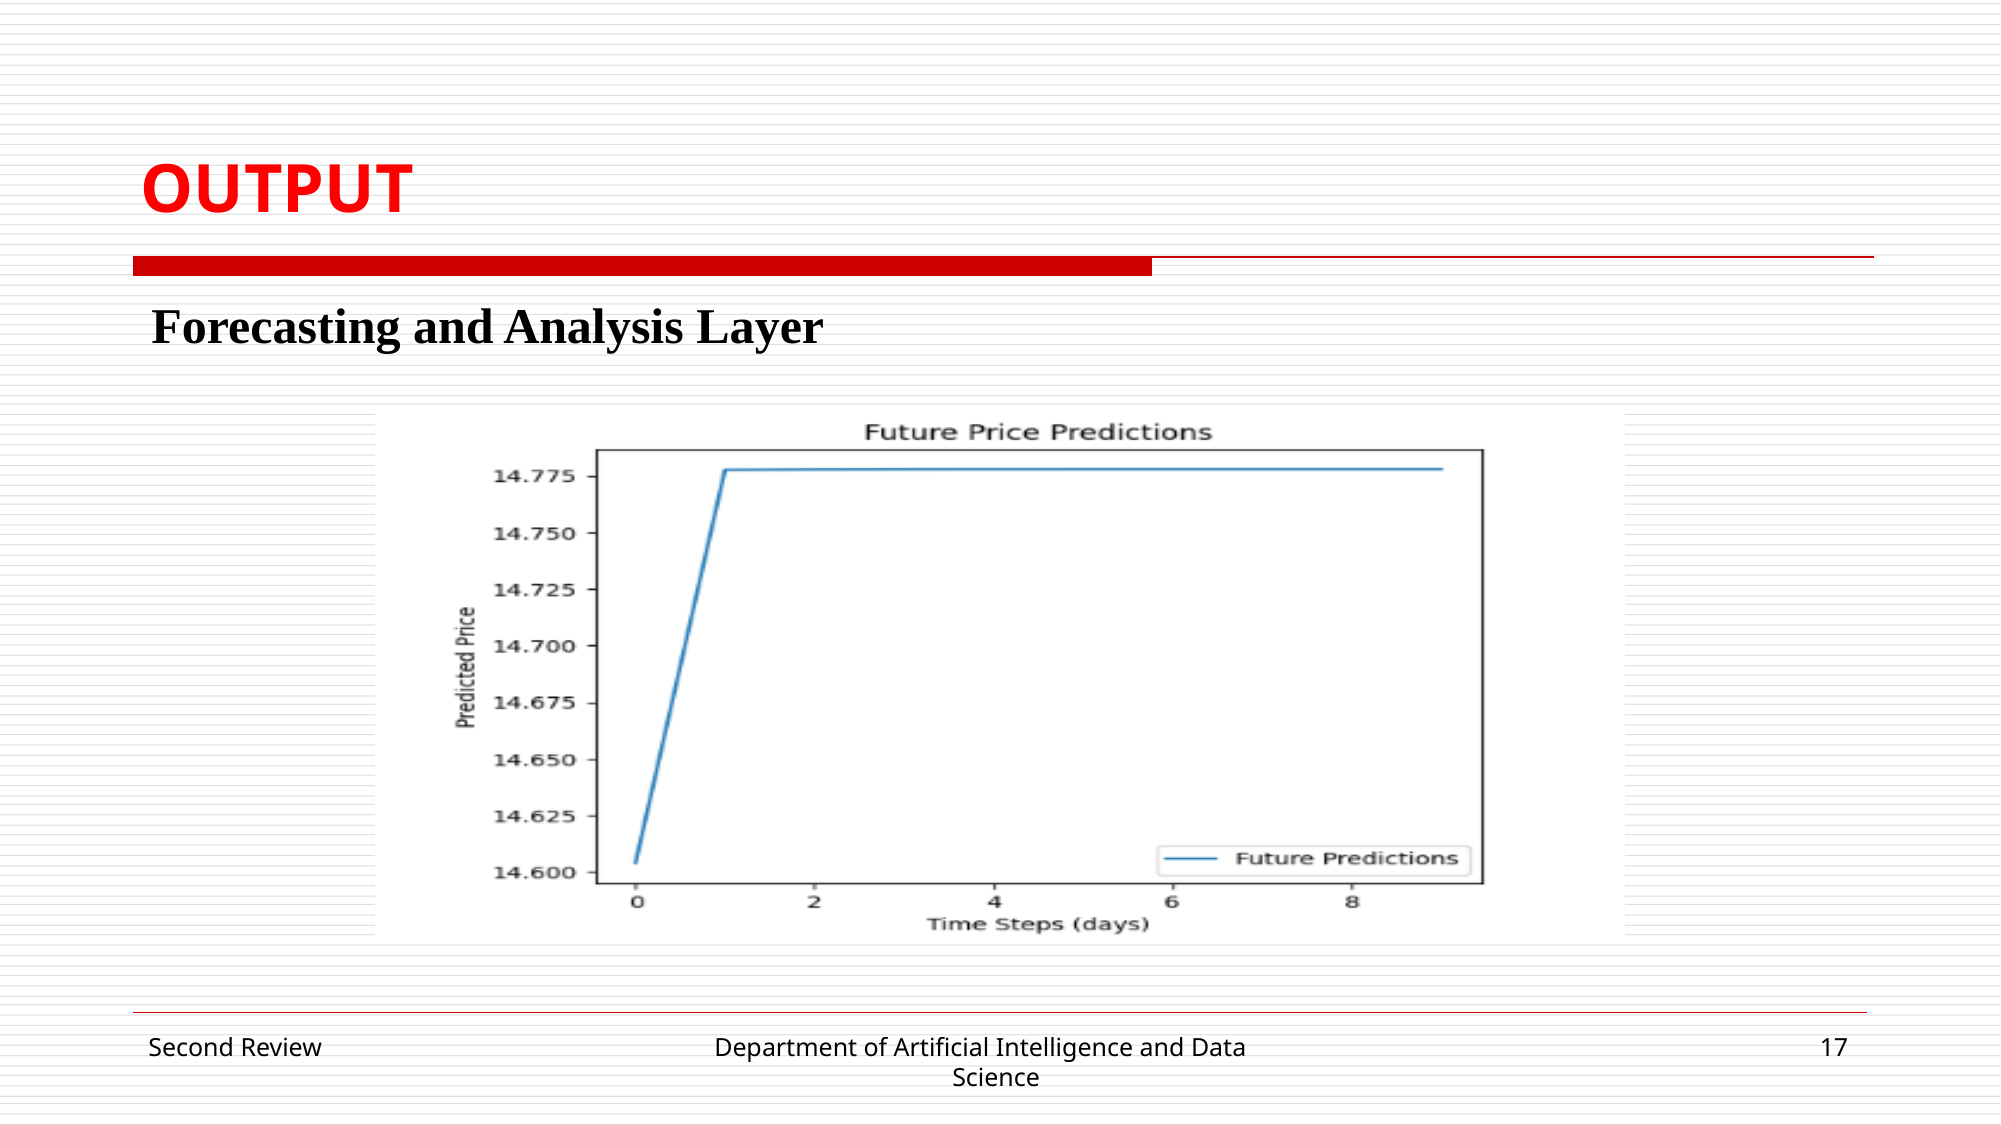

# OUTPUT
Forecasting and Analysis Layer
Second Review
Department of Artificial Intelligence and Data Science